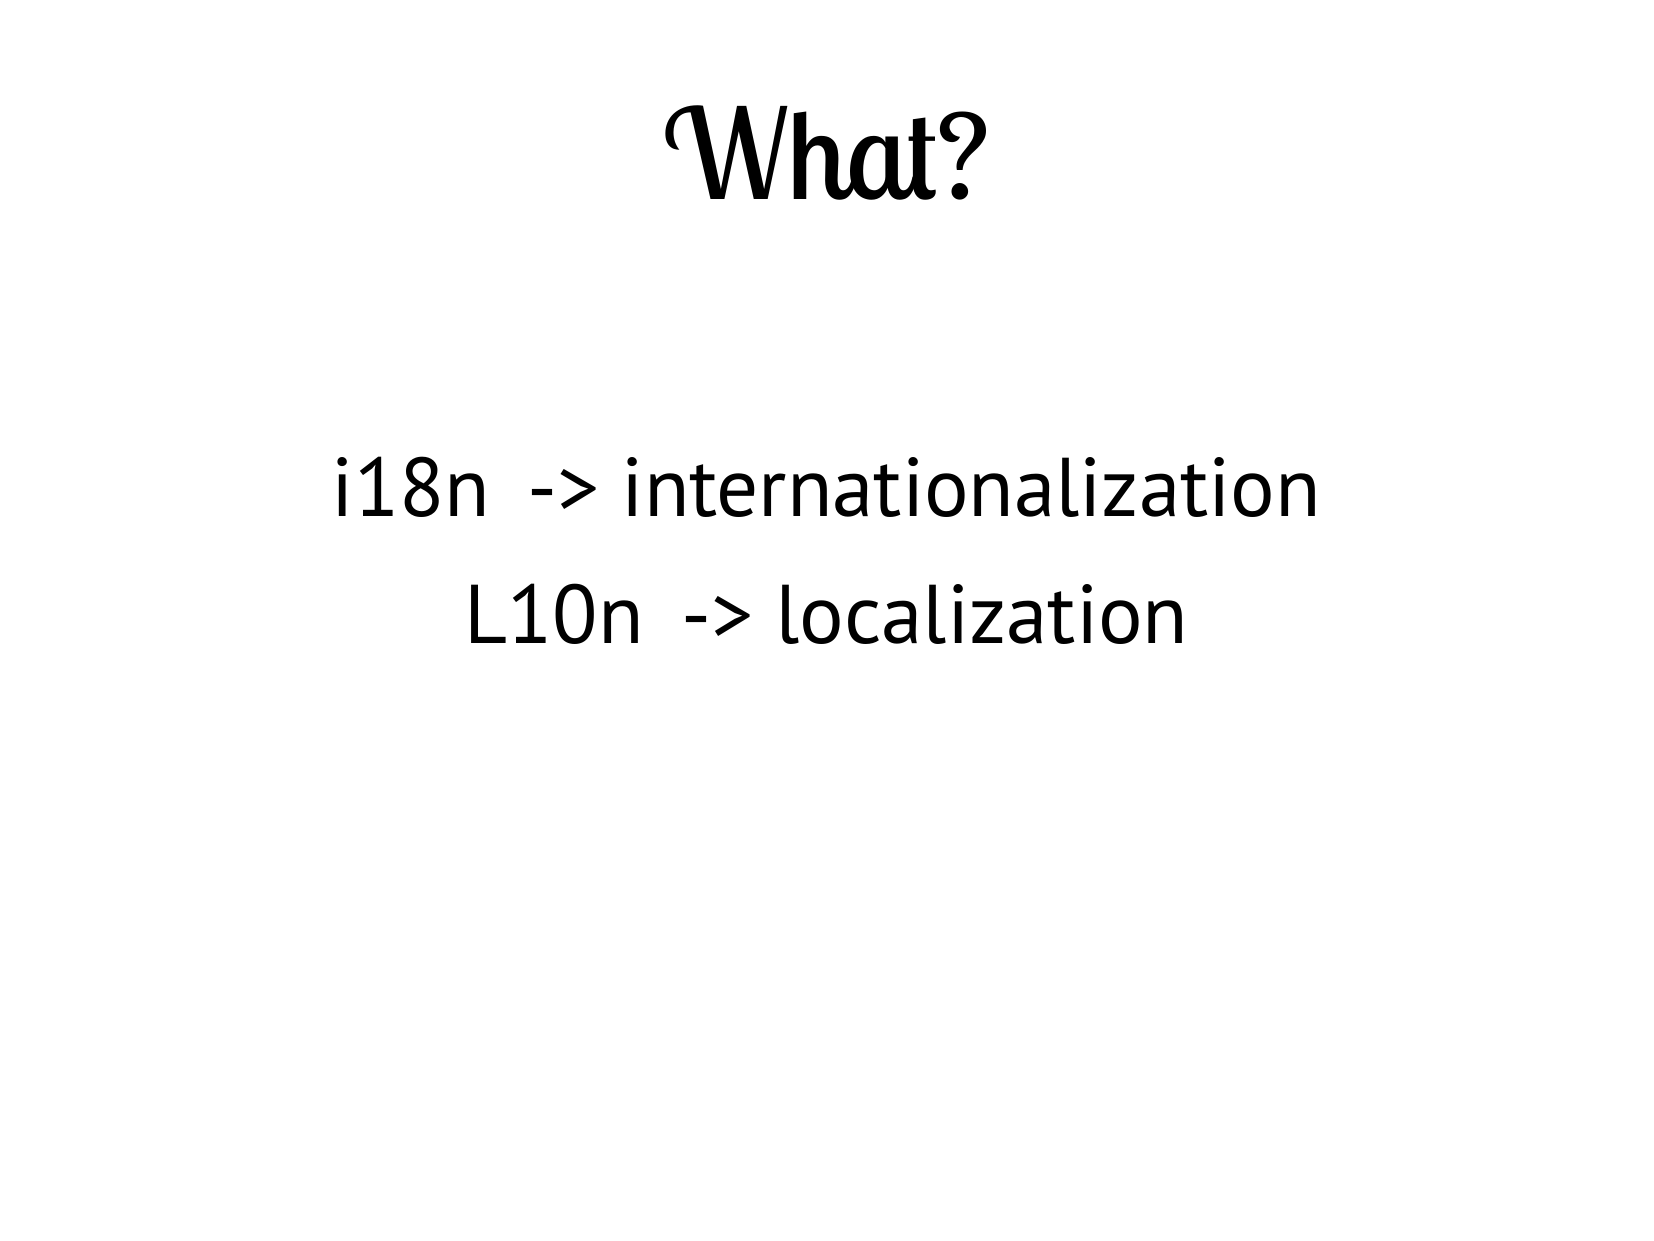

# What?
i18n -> internationalization
L10n -> localization